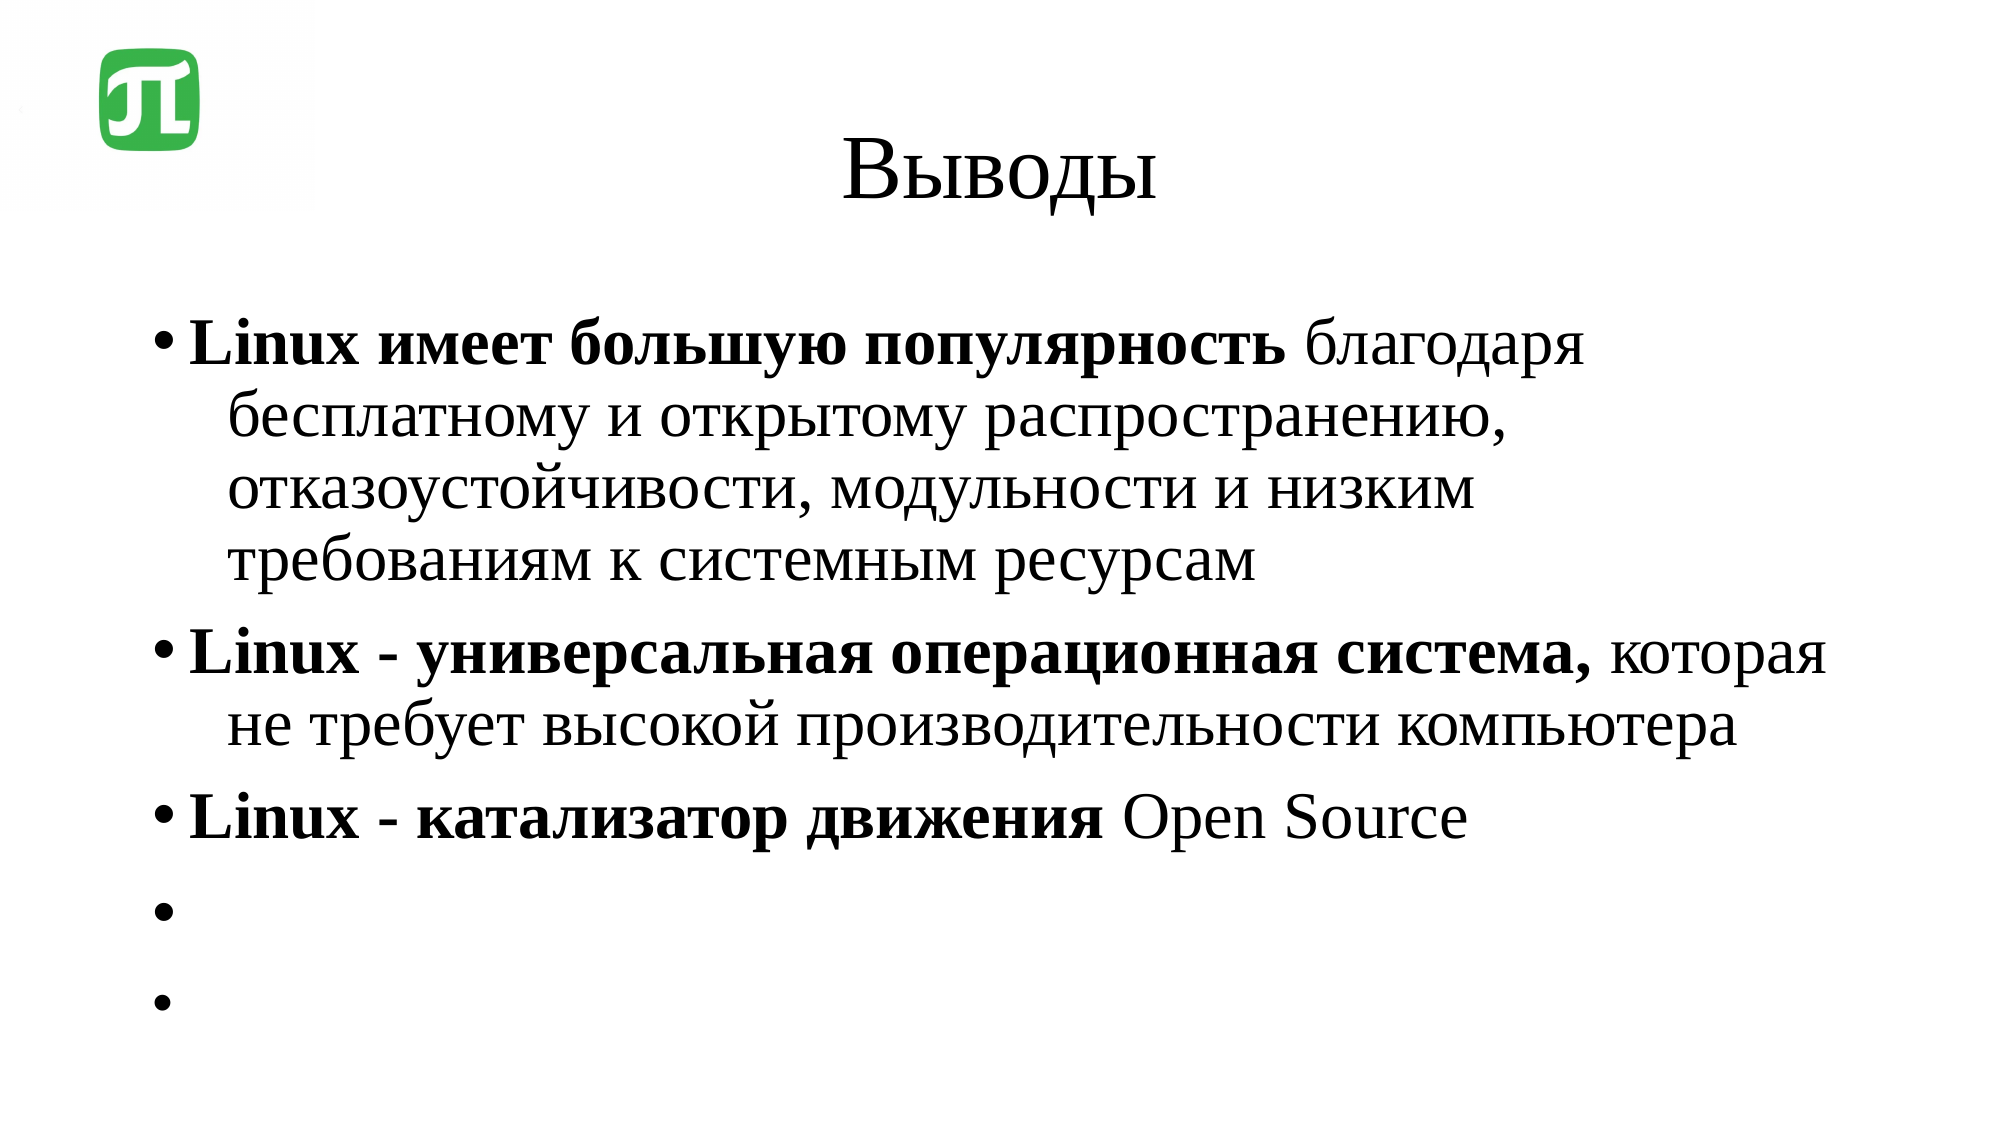

# Выводы
Linux имеет большую популярность благодаря бесплатному и открытому распространению, отказоустойчивости, модульности и низким требованиям к системным ресурсам
Linux - универсальная операционная система, которая не требует высокой производительности компьютера
Linux - катализатор движения Open Source